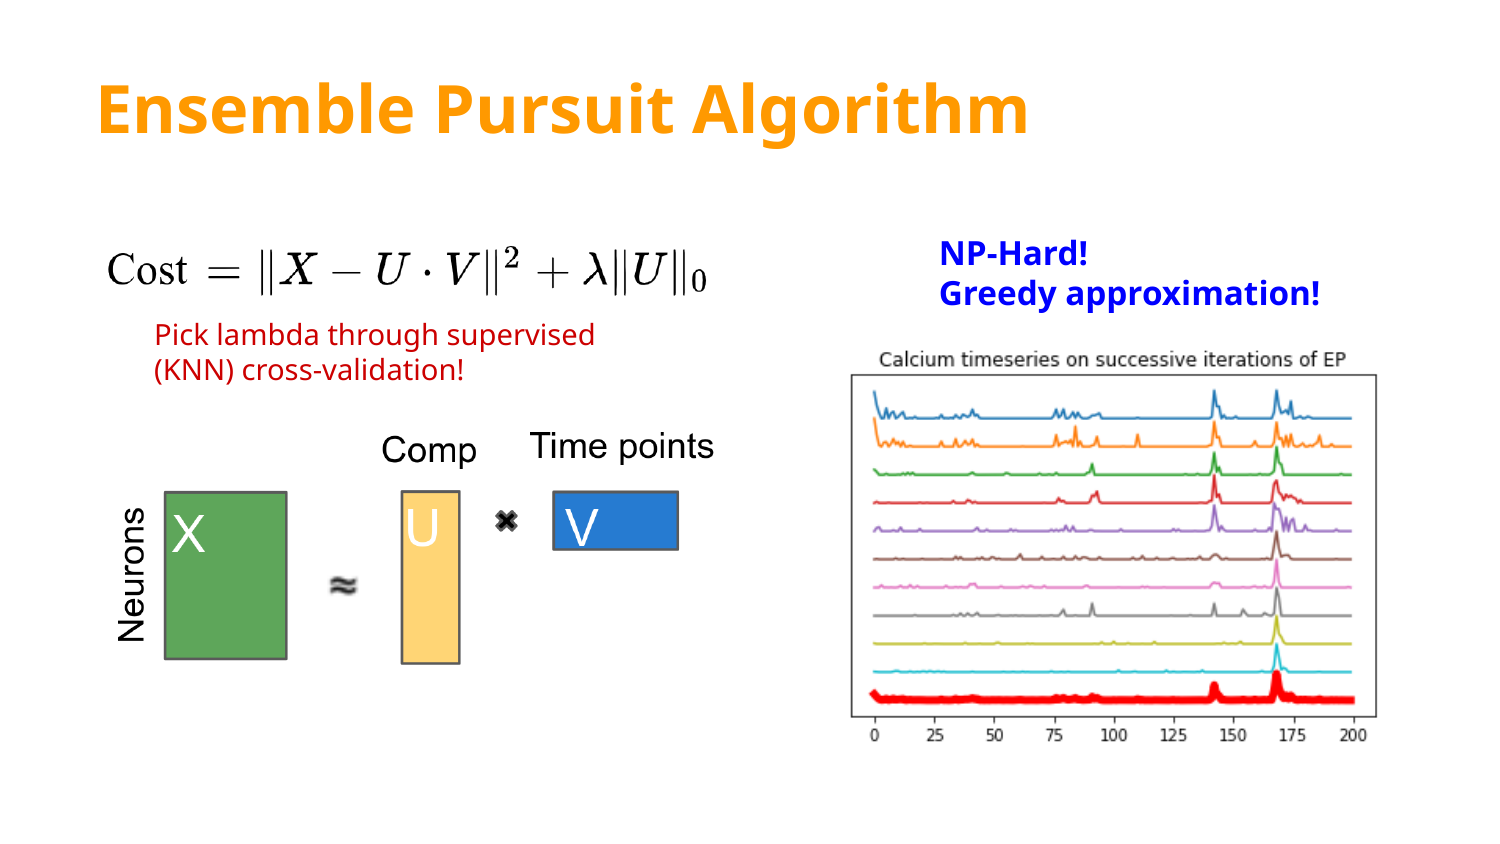

# Ensemble Pursuit Algorithm
NP-Hard!
Greedy approximation!
Pick lambda through supervised (KNN) cross-validation!